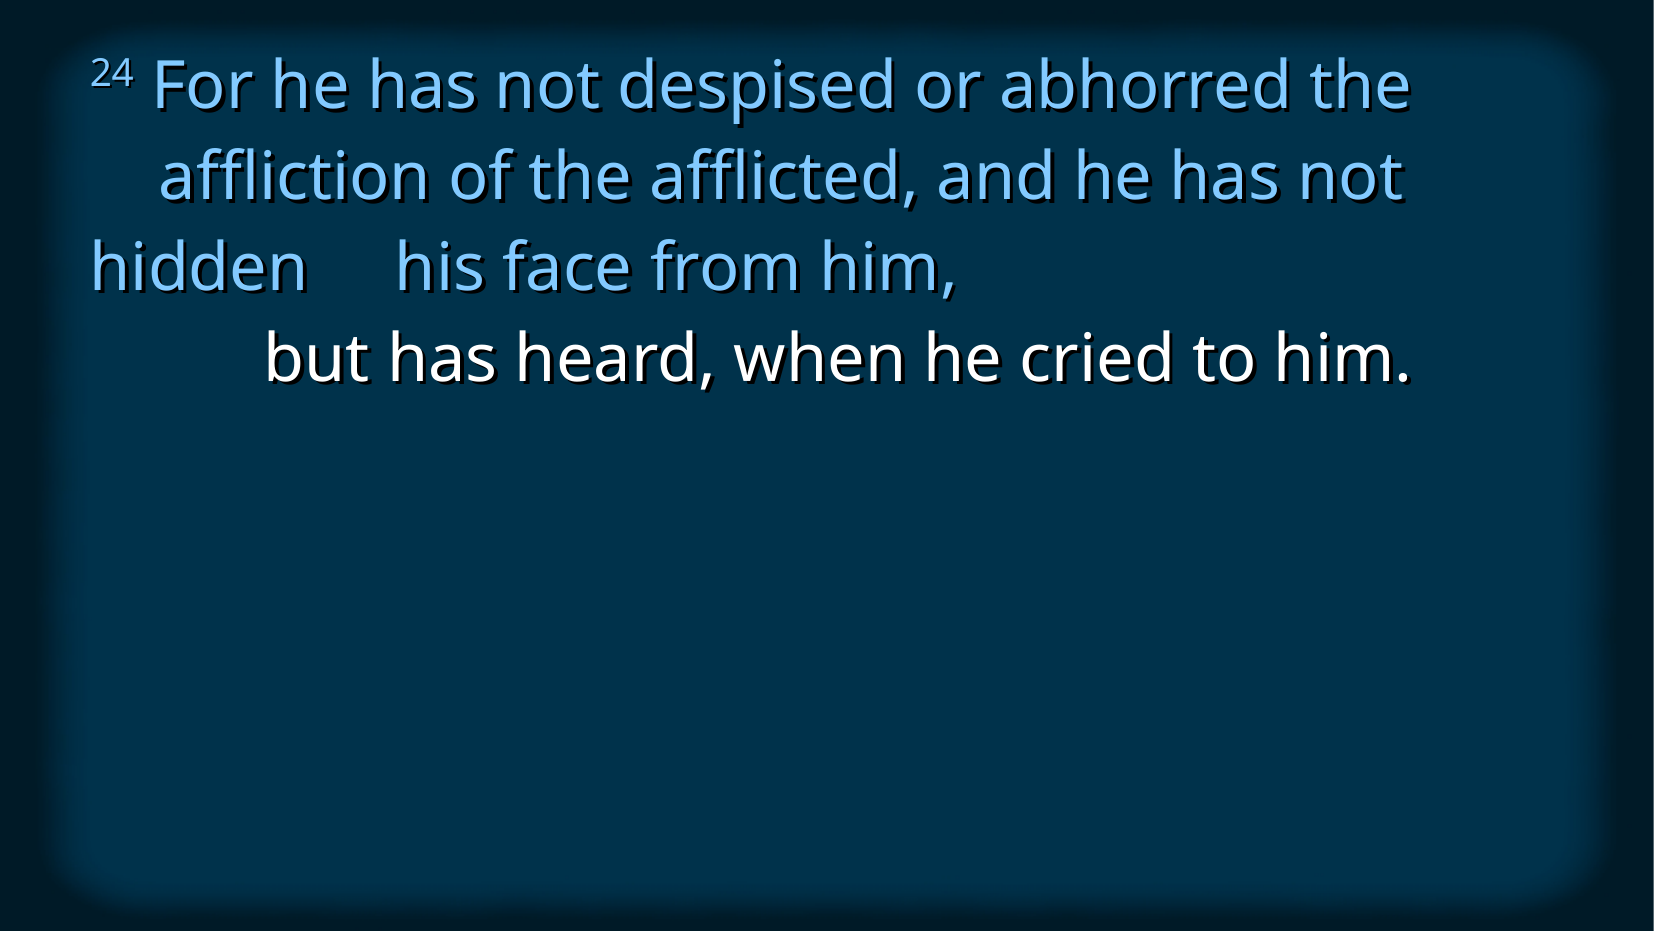

24 For he has not despised or abhorred the
 affliction of the afflicted, and he has not hidden his face from him,
 but has heard, when he cried to him.